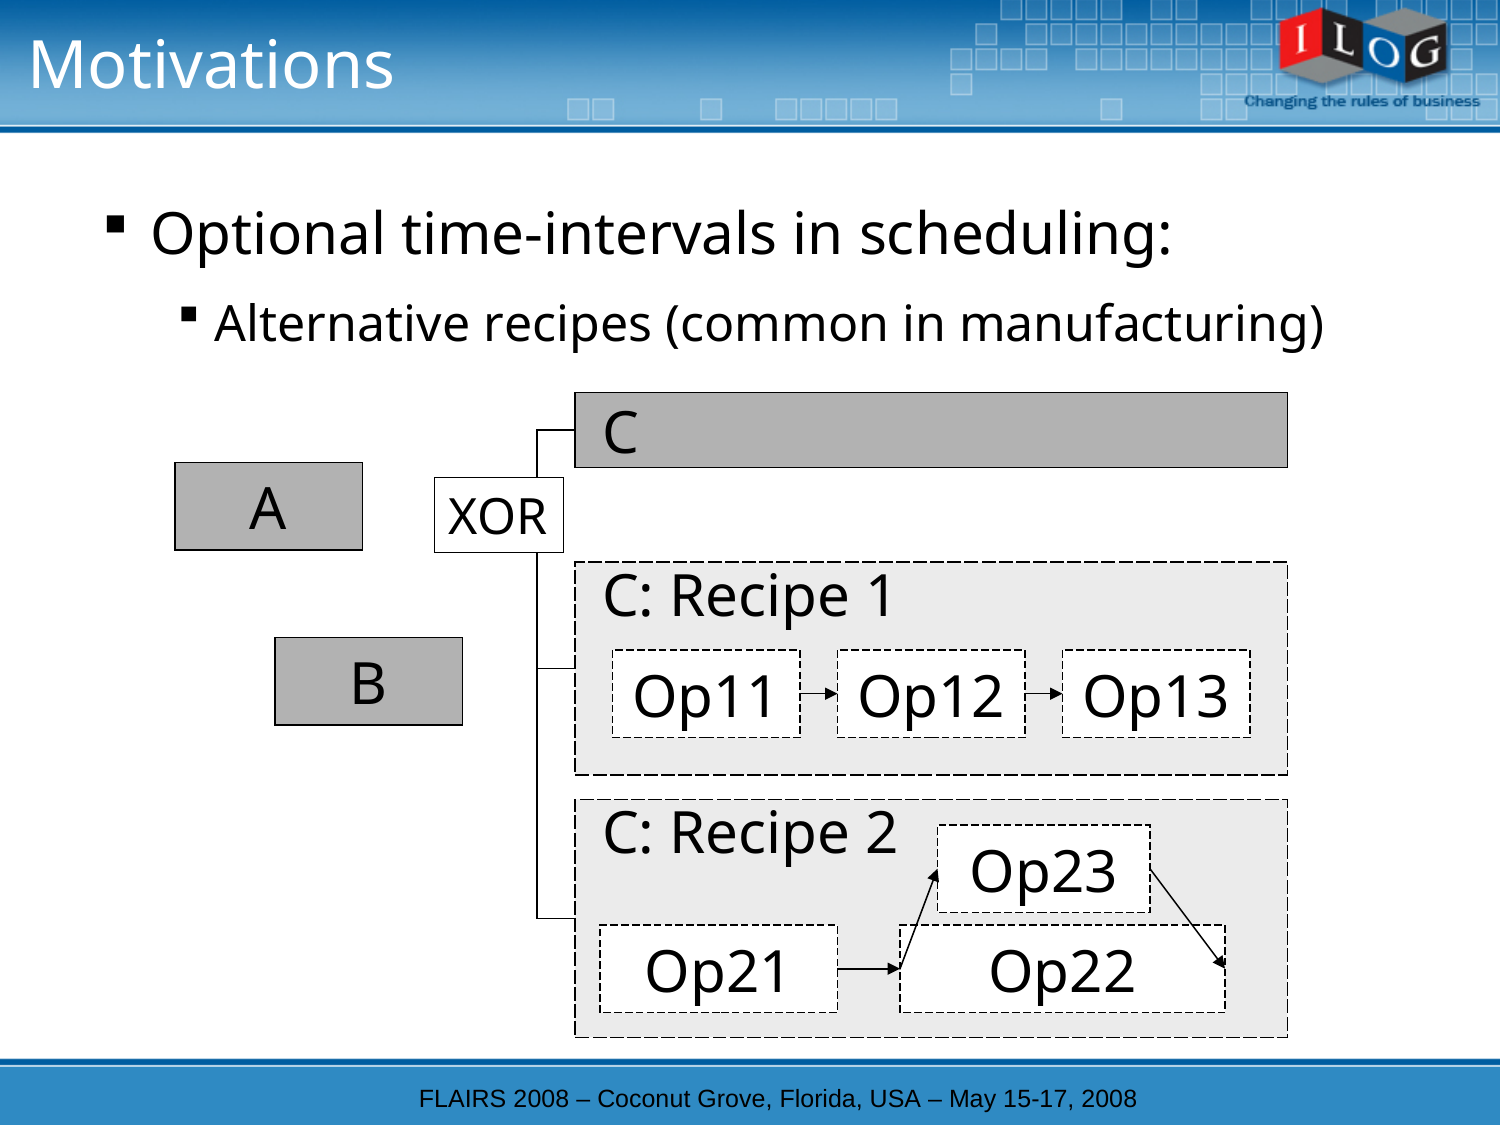

# Motivations
Optional time-intervals in scheduling:
Alternative recipes (common in manufacturing)
C
XOR
A
C: Recipe 1
Op11
Op12
Op13
B
C: Recipe 2
Op23
Op21
Op22
14
© ILOG, All rights reserved